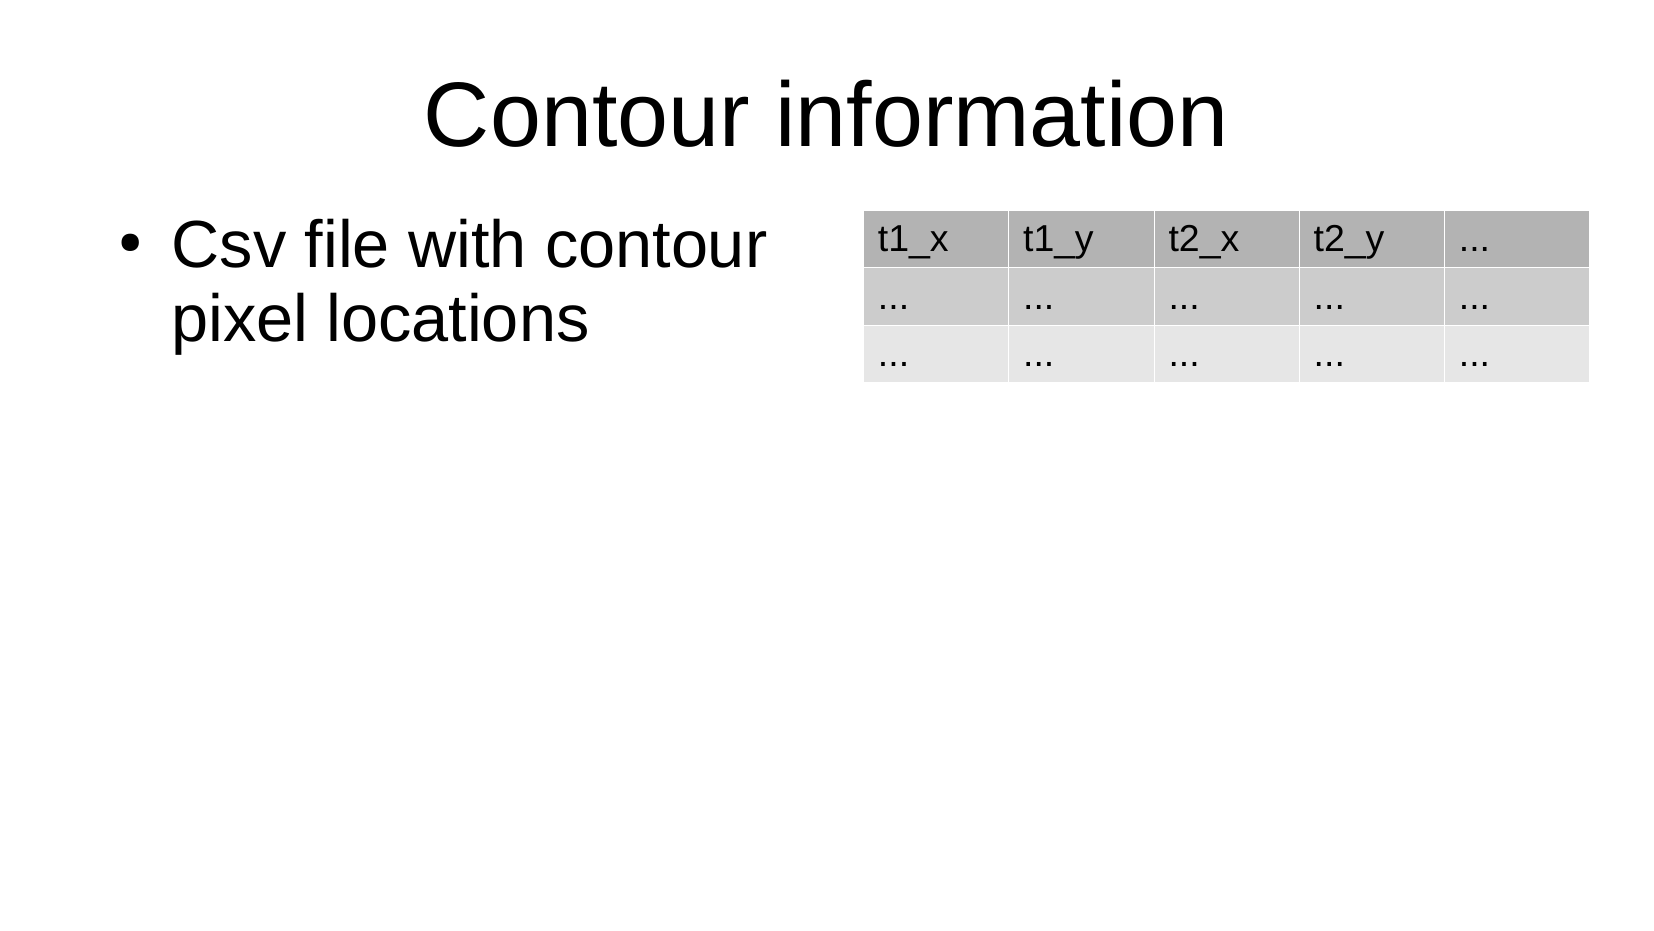

# Contour information
Csv file with contour pixel locations
| t1\_x | t1\_y | t2\_x | t2\_y | ... |
| --- | --- | --- | --- | --- |
| ... | ... | ... | ... | ... |
| ... | ... | ... | ... | ... |